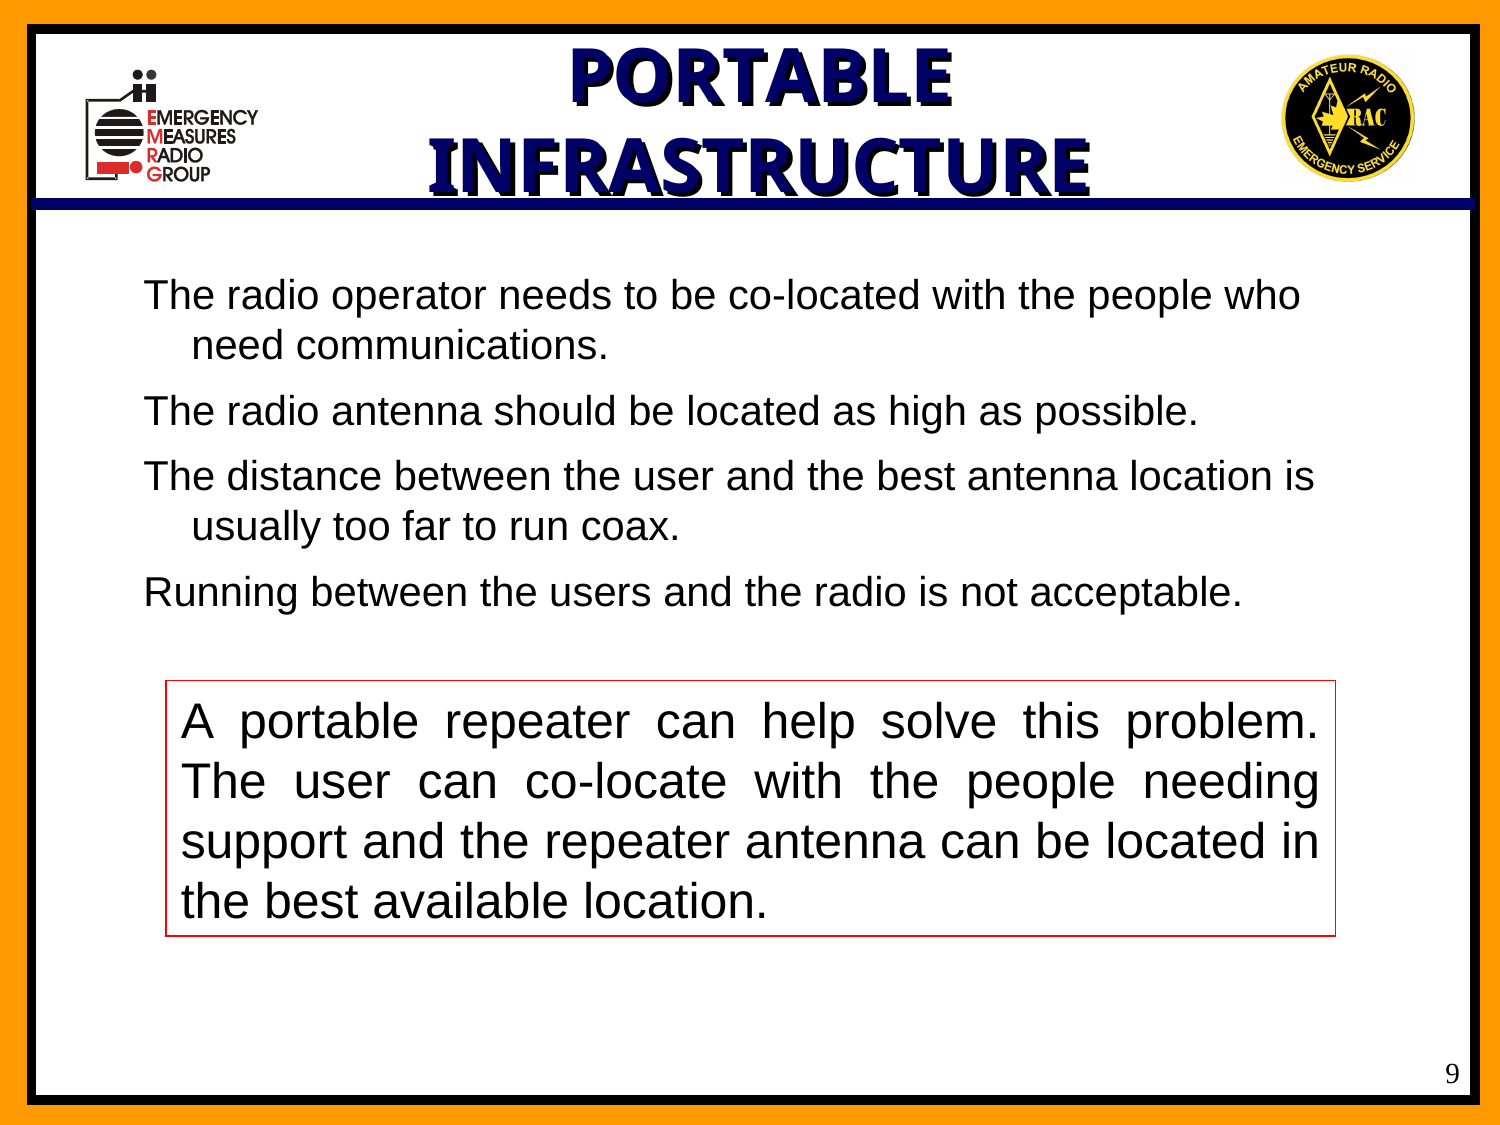

PORTABLE INFRASTRUCTURE
The radio operator needs to be co-located with the people who need communications.
The radio antenna should be located as high as possible.
The distance between the user and the best antenna location is usually too far to run coax.
Running between the users and the radio is not acceptable.
A portable repeater can help solve this problem. The user can co-locate with the people needing support and the repeater antenna can be located in the best available location.
9